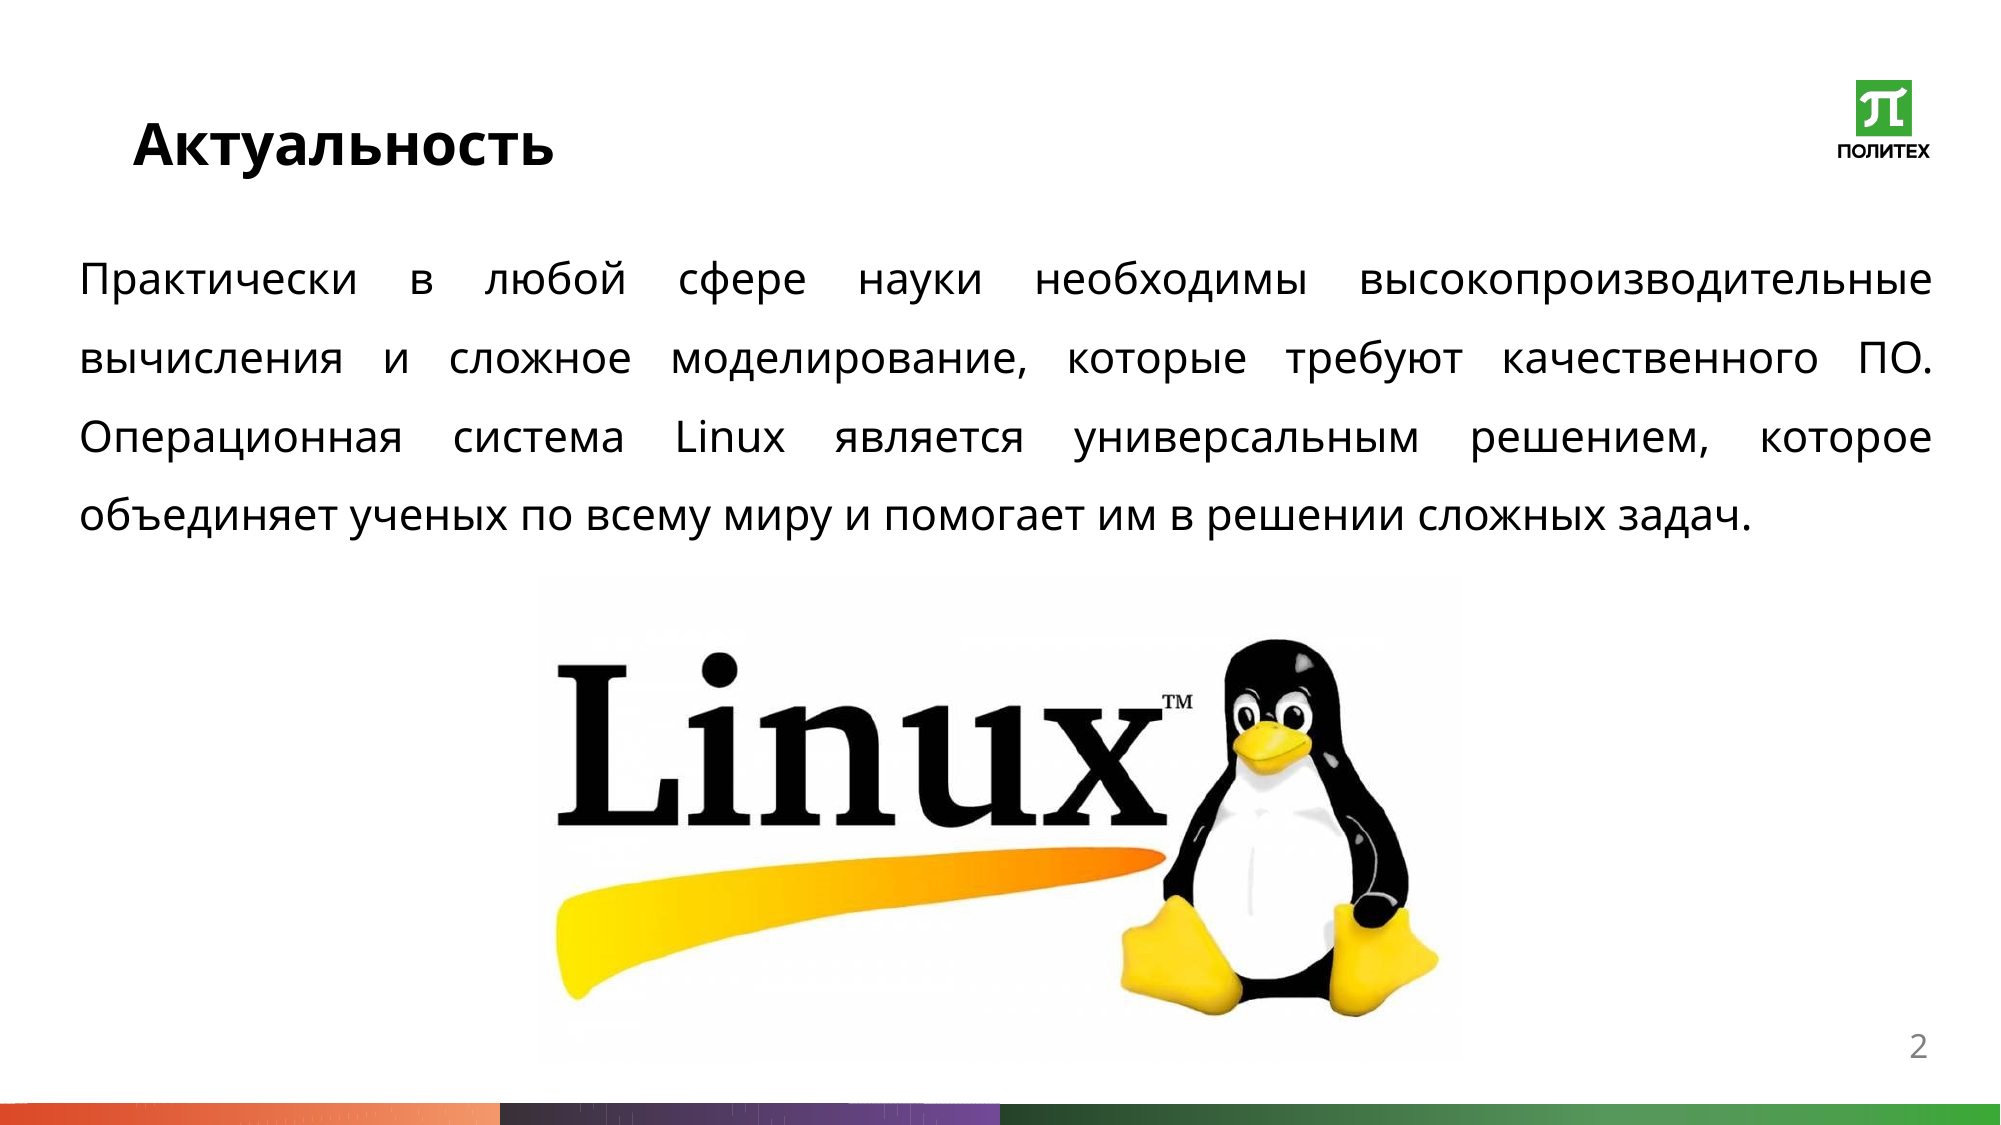

# Актуальность
Практически в любой сфере науки необходимы высокопроизводительные вычисления и сложное моделирование, которые требуют качественного ПО. Операционная система Linux является универсальным решением, которое объединяет ученых по всему миру и помогает им в решении сложных задач.